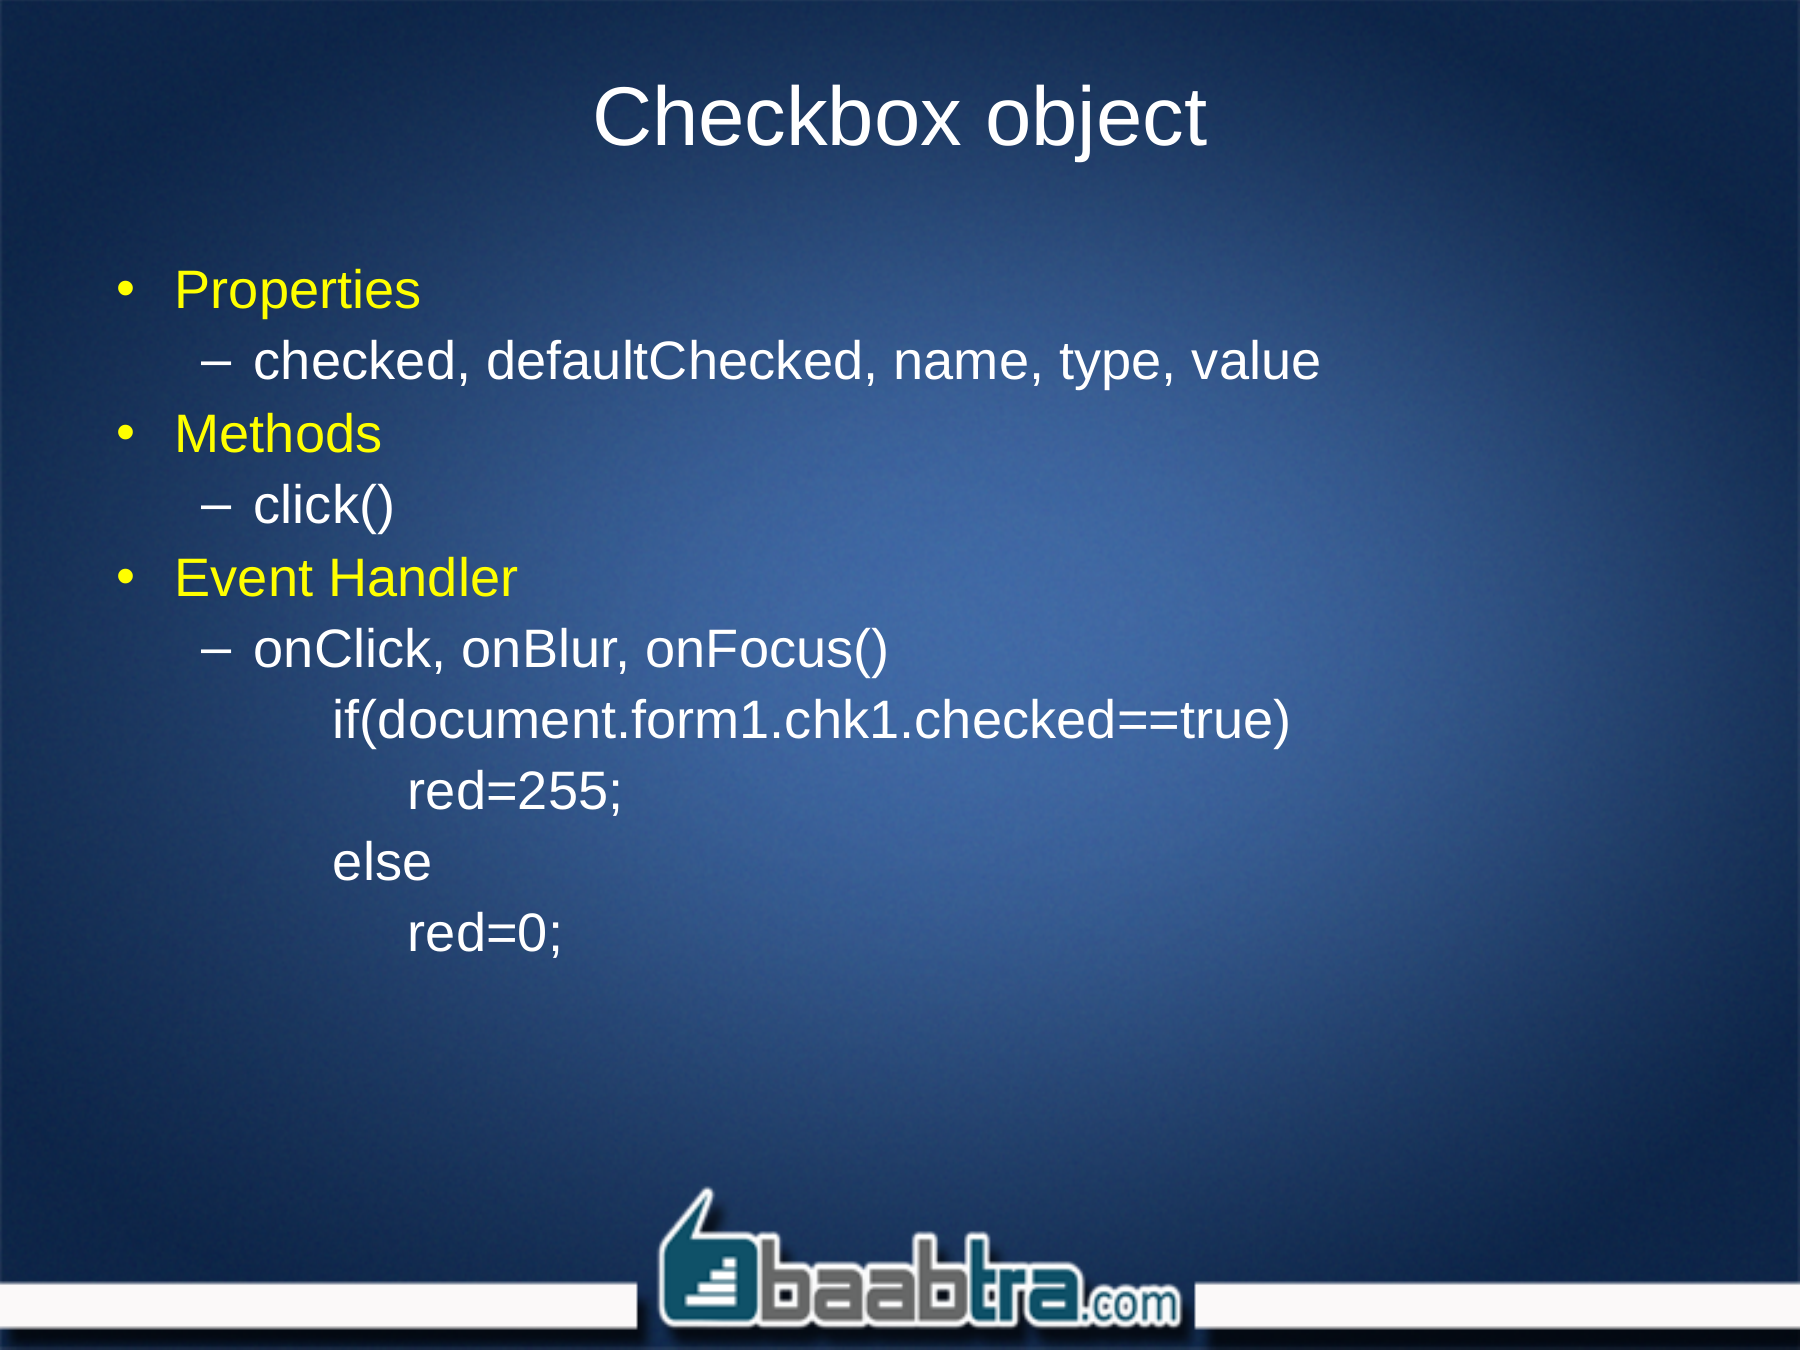

# Checkbox object
Properties
checked, defaultChecked, name, type, value
Methods
click()
Event Handler
onClick, onBlur, onFocus()
	if(document.form1.chk1.checked==true)
		red=255;
	else
 	red=0;